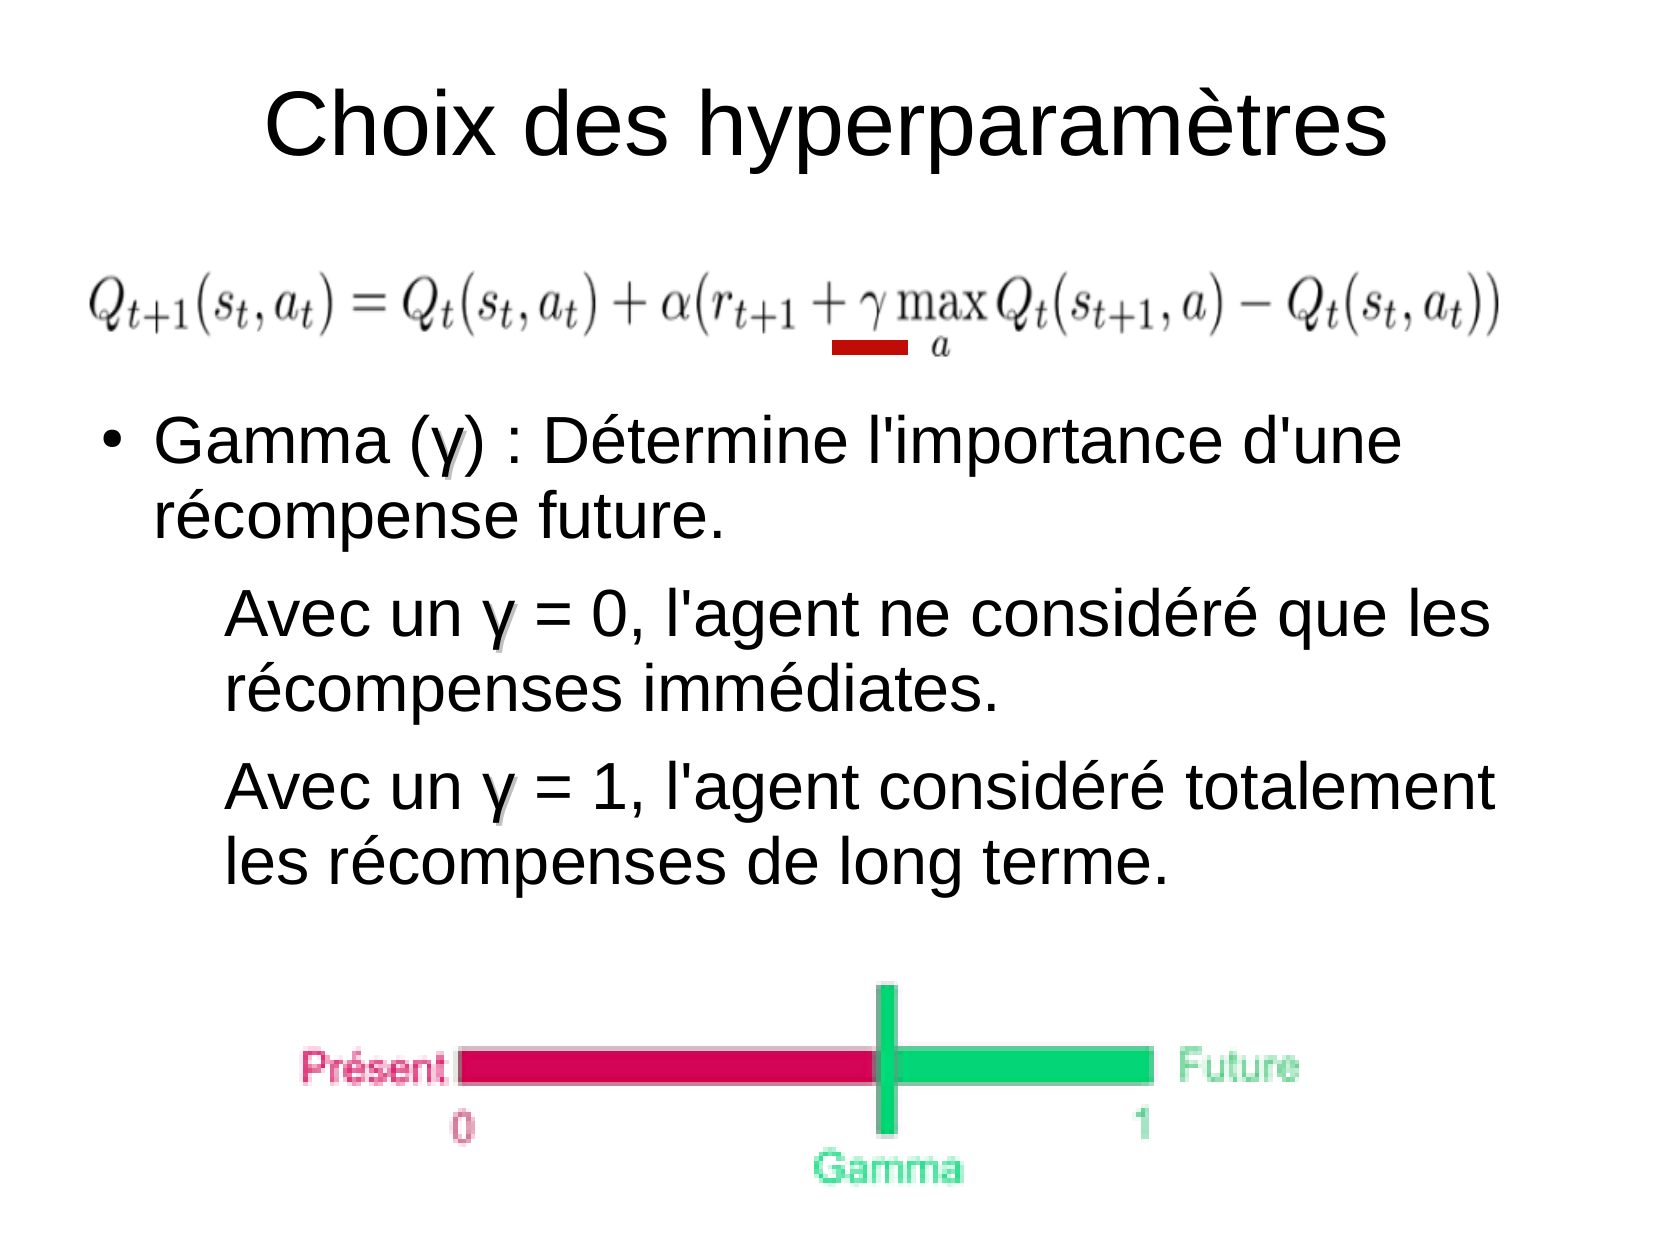

# Choix des hyperparamètres
Gamma (γ) : Détermine l'importance d'une récompense future.
Avec un γ = 0, l'agent ne considéré que les récompenses immédiates.
Avec un γ = 1, l'agent considéré totalement les récompenses de long terme.